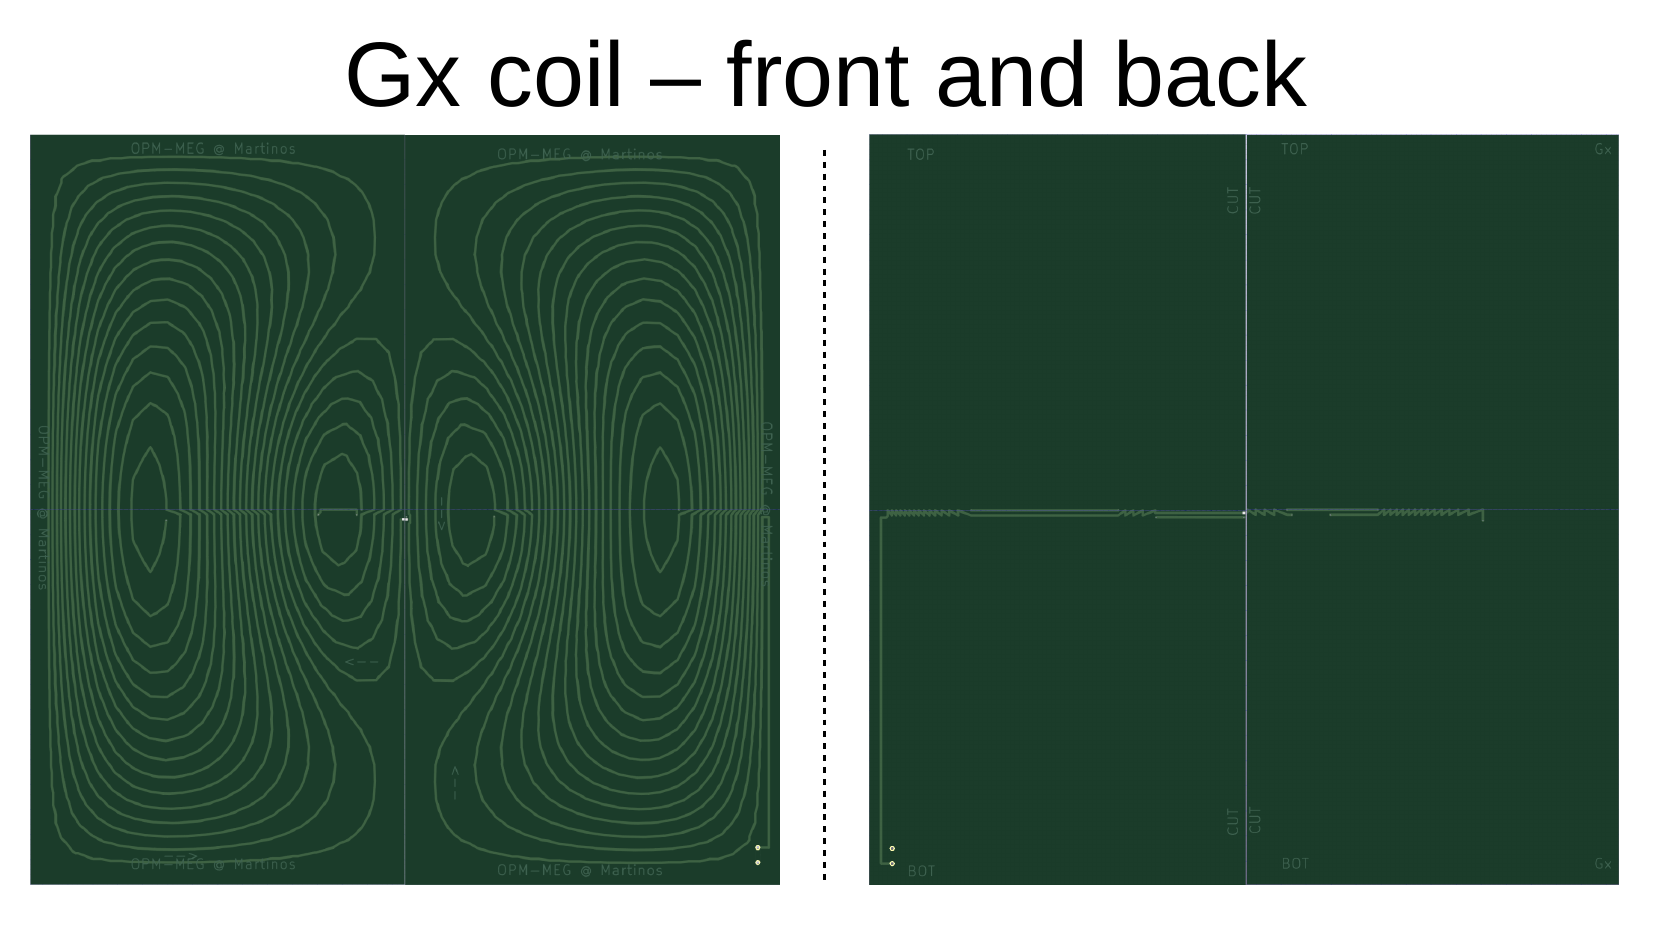

# Gx coil – front and back